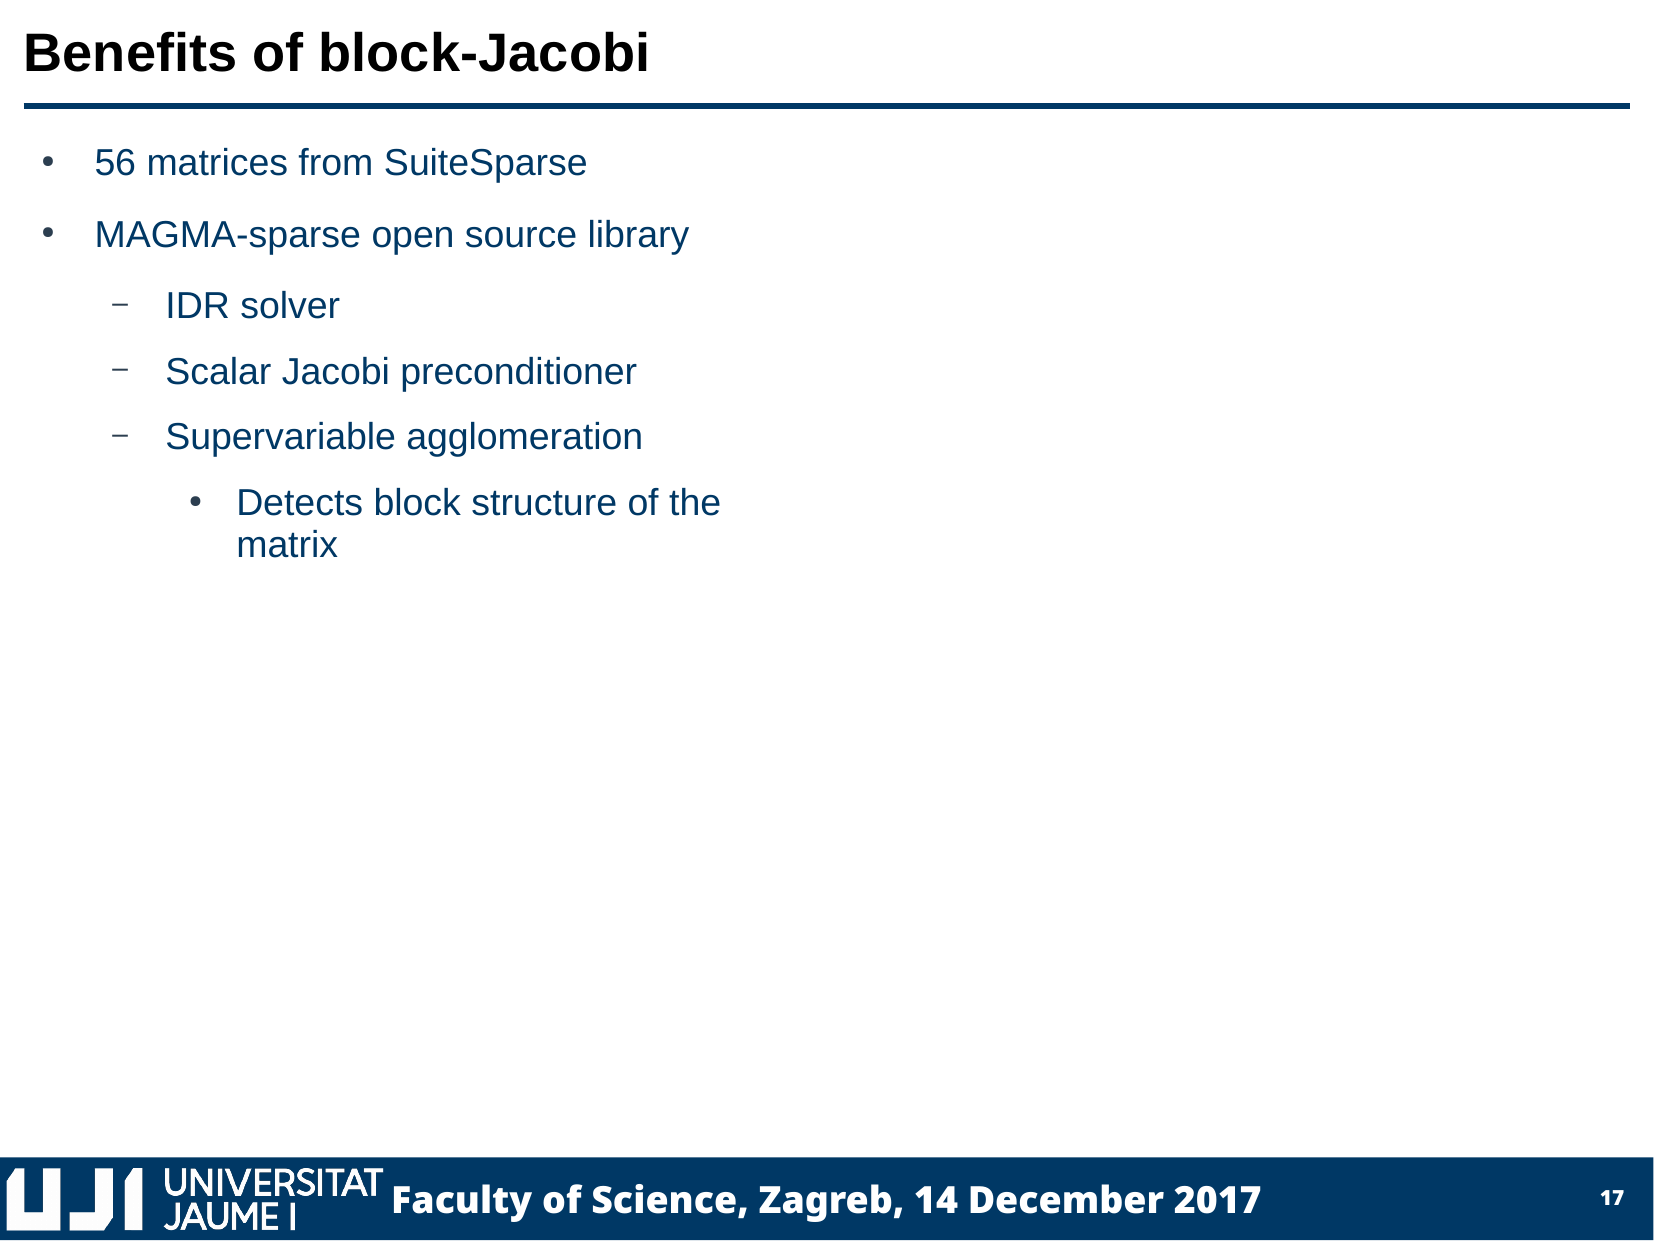

# Benefits of block-Jacobi
56 matrices from SuiteSparse
MAGMA-sparse open source library
IDR solver
Scalar Jacobi preconditioner
Supervariable agglomeration
Detects block structure of the matrix
Faculty of Science, Zagreb, 14 December 2017
17